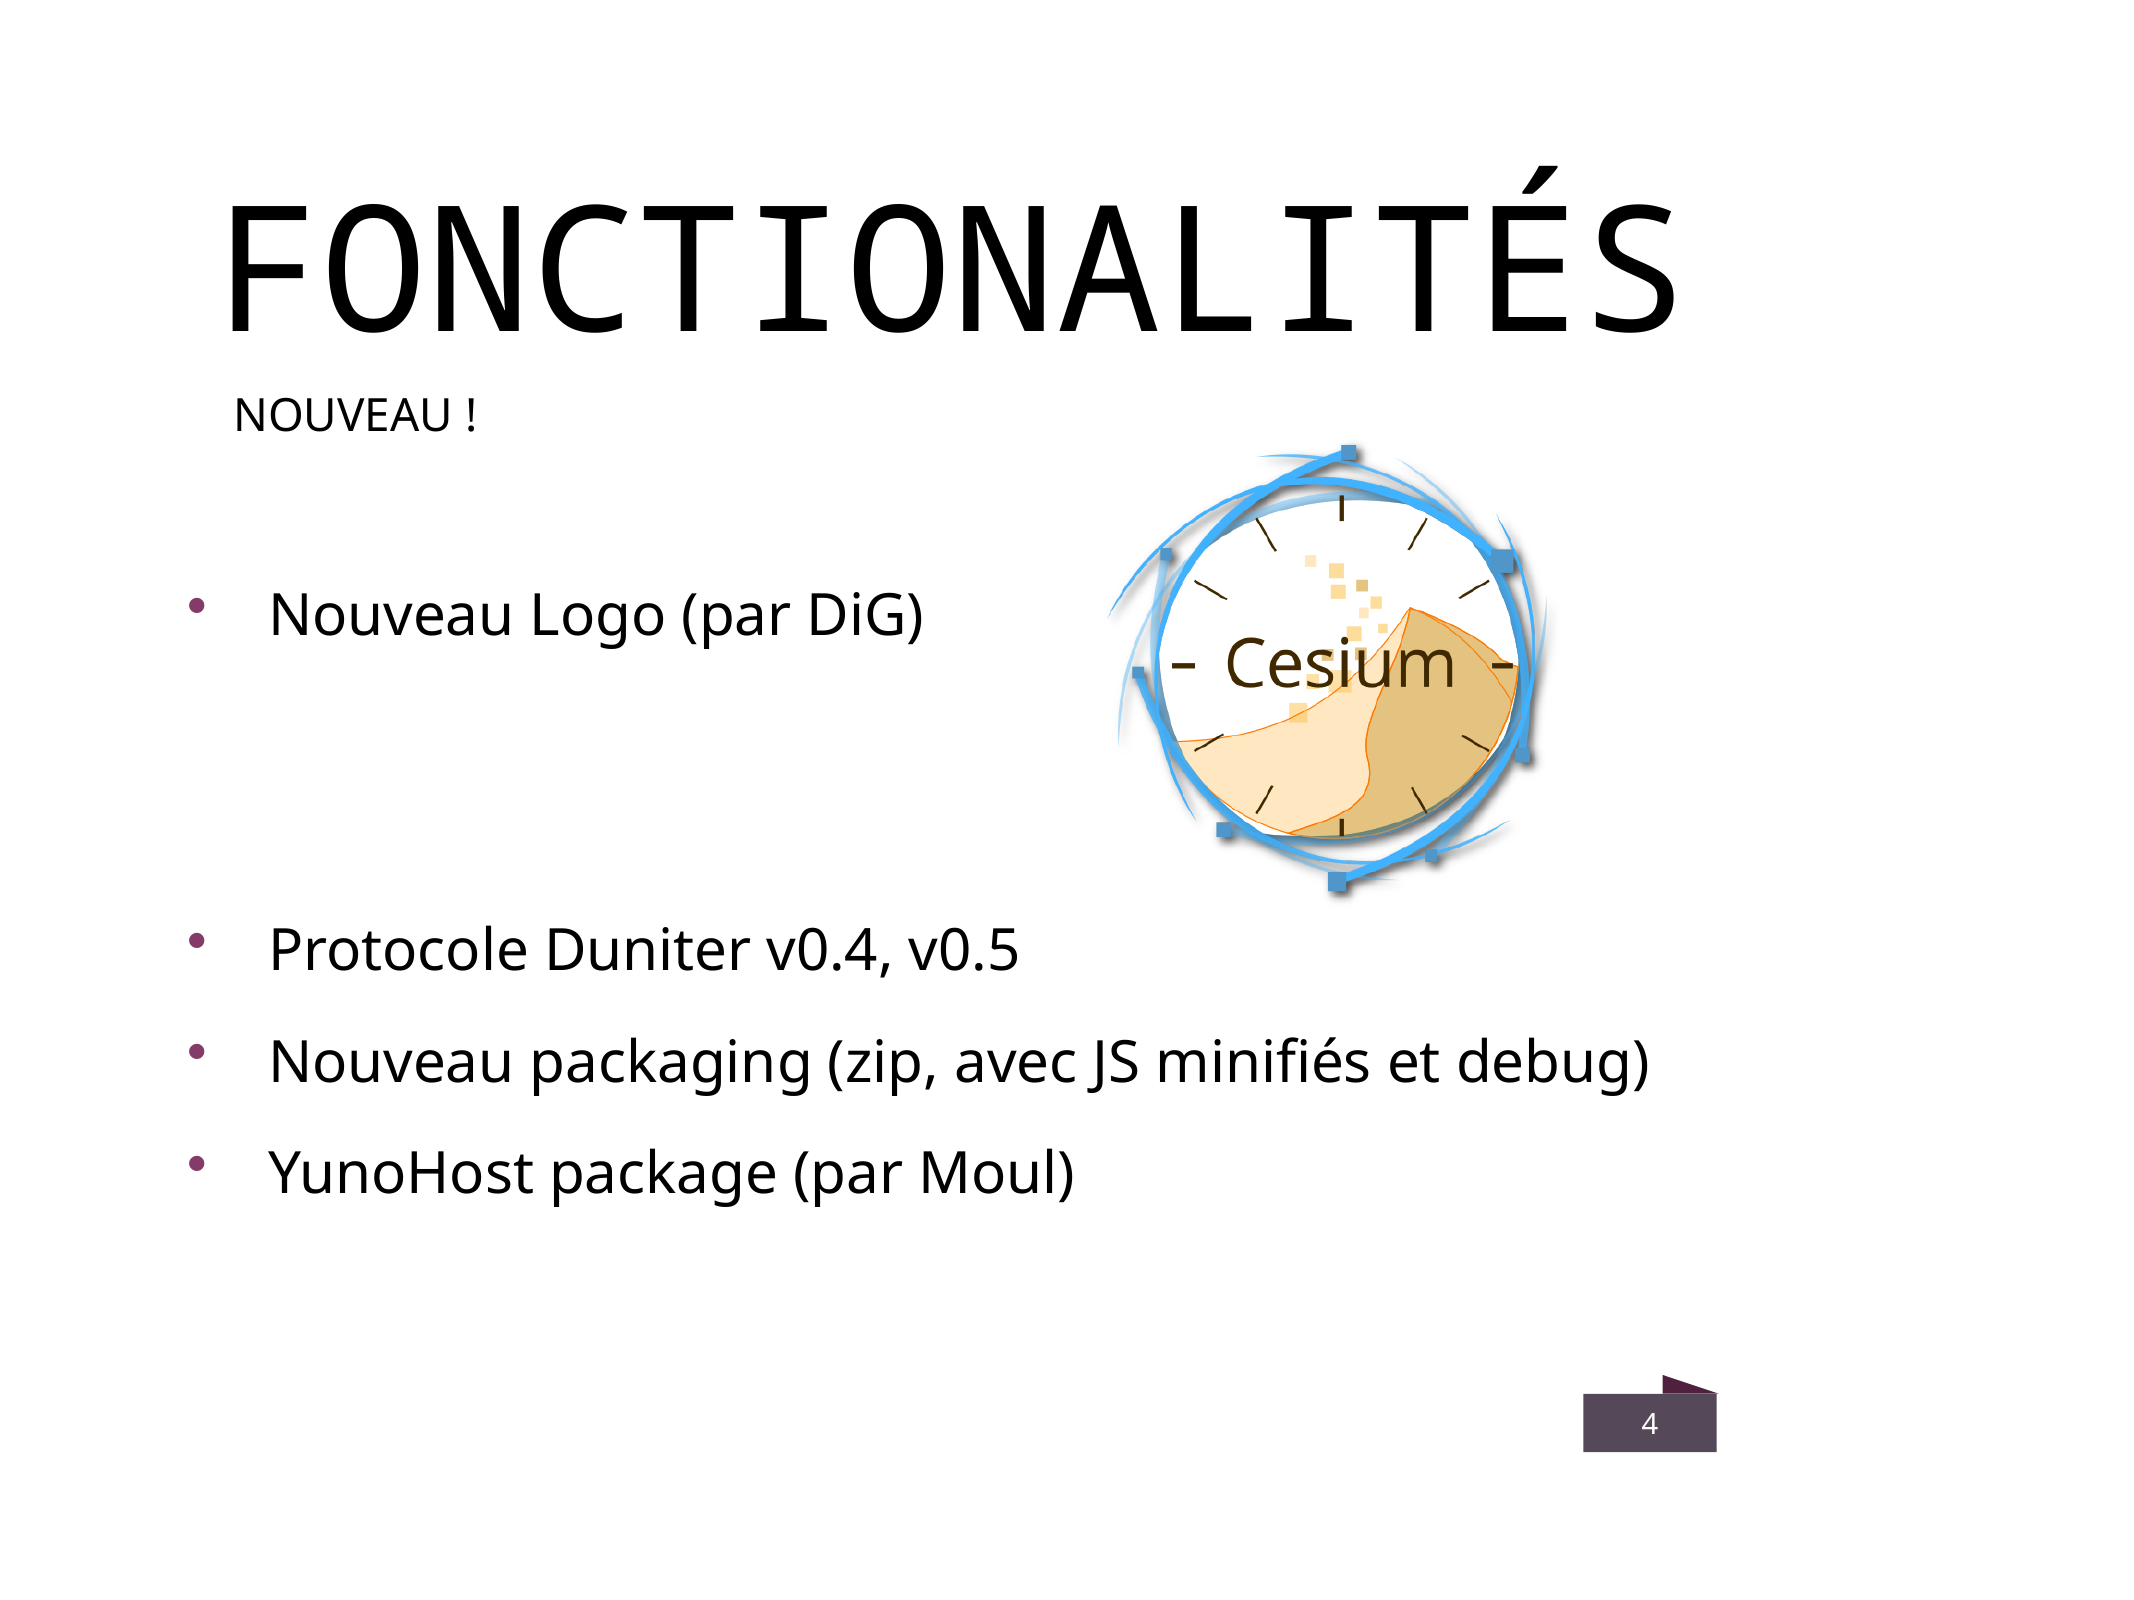

Fonctionalités
Nouveau !
Nouveau Logo (par DiG)
Protocole Duniter v0.4, v0.5
Nouveau packaging (zip, avec JS minifiés et debug)
YunoHost package (par Moul)
# 4